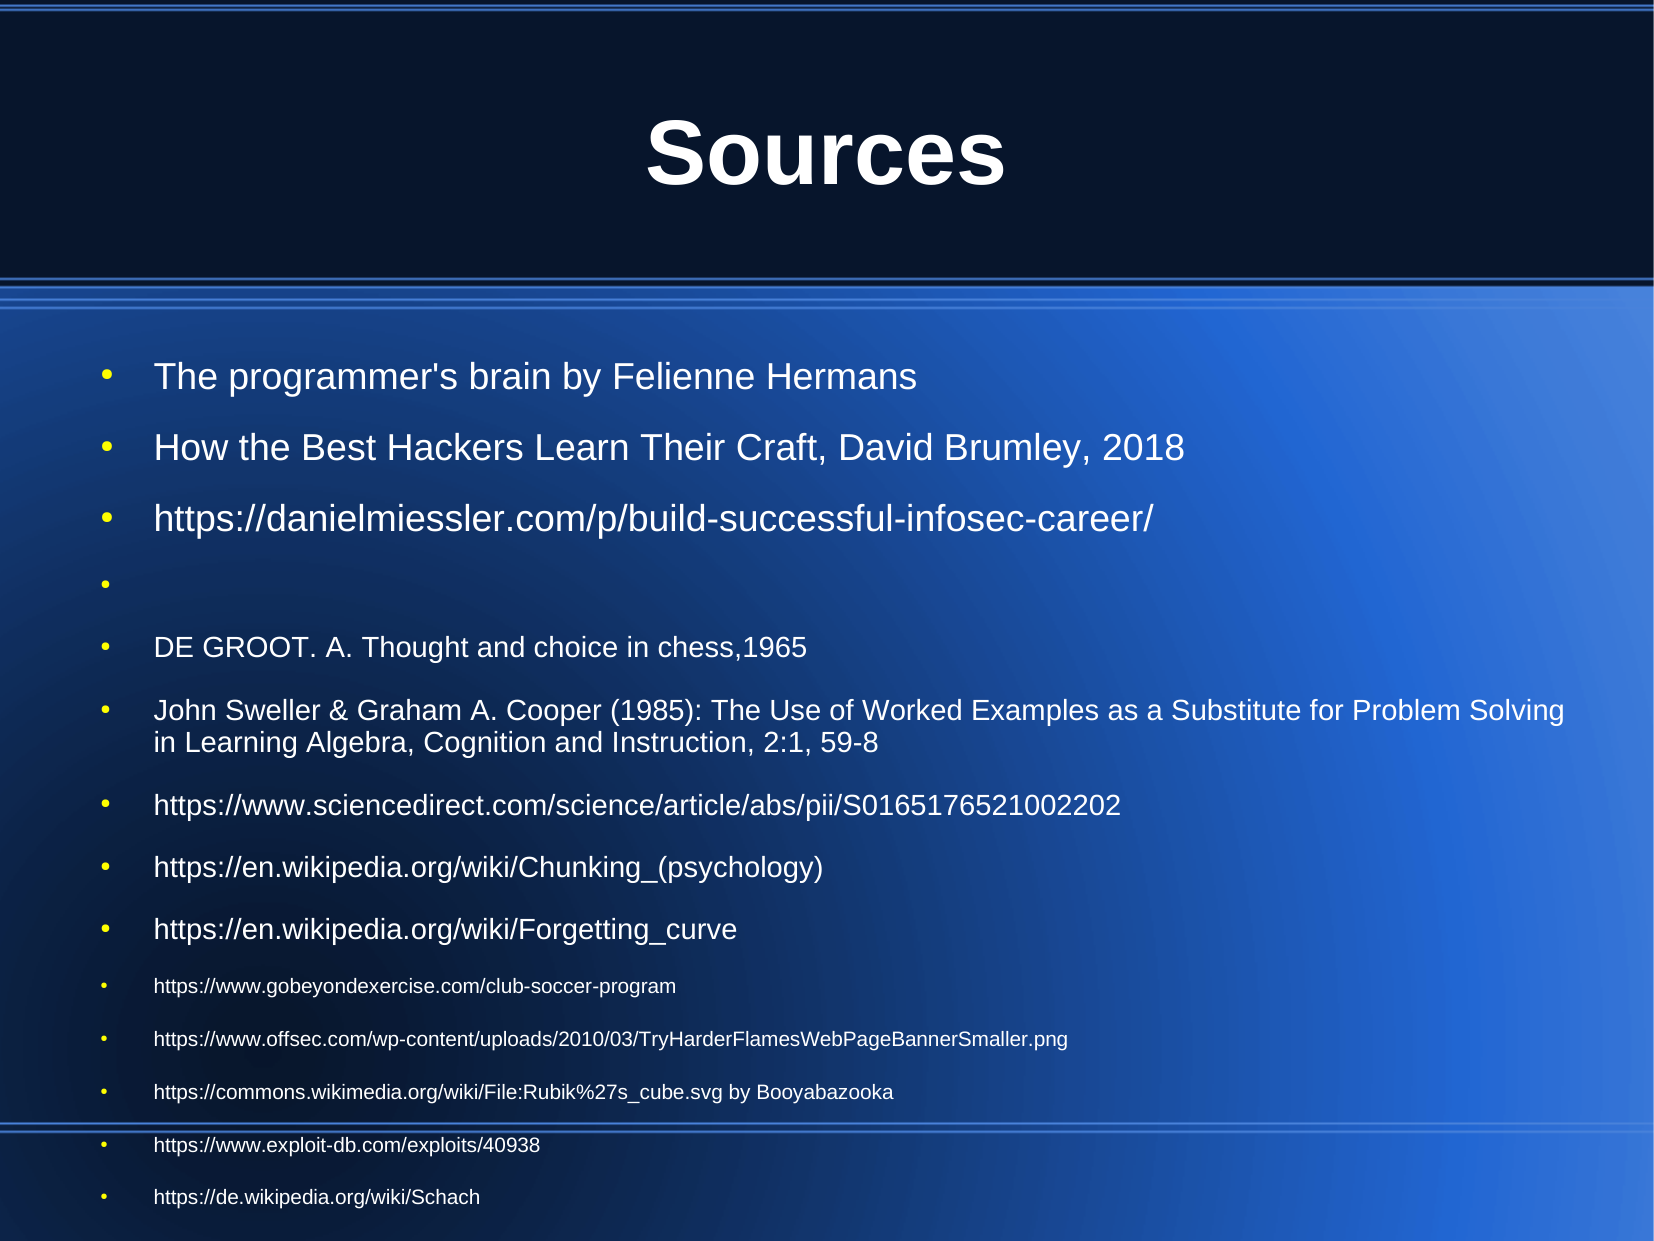

# Sources
The programmer's brain by Felienne Hermans
How the Best Hackers Learn Their Craft, David Brumley, 2018
https://danielmiessler.com/p/build-successful-infosec-career/
DE GROOT. A. Thought and choice in chess,1965
John Sweller & Graham A. Cooper (1985): The Use of Worked Examples as a Substitute for Problem Solving in Learning Algebra, Cognition and Instruction, 2:1, 59-8
https://www.sciencedirect.com/science/article/abs/pii/S0165176521002202
https://en.wikipedia.org/wiki/Chunking_(psychology)
https://en.wikipedia.org/wiki/Forgetting_curve
https://www.gobeyondexercise.com/club-soccer-program
https://www.offsec.com/wp-content/uploads/2010/03/TryHarderFlamesWebPageBannerSmaller.png
https://commons.wikimedia.org/wiki/File:Rubik%27s_cube.svg by Booyabazooka
https://www.exploit-db.com/exploits/40938
https://de.wikipedia.org/wiki/Schach